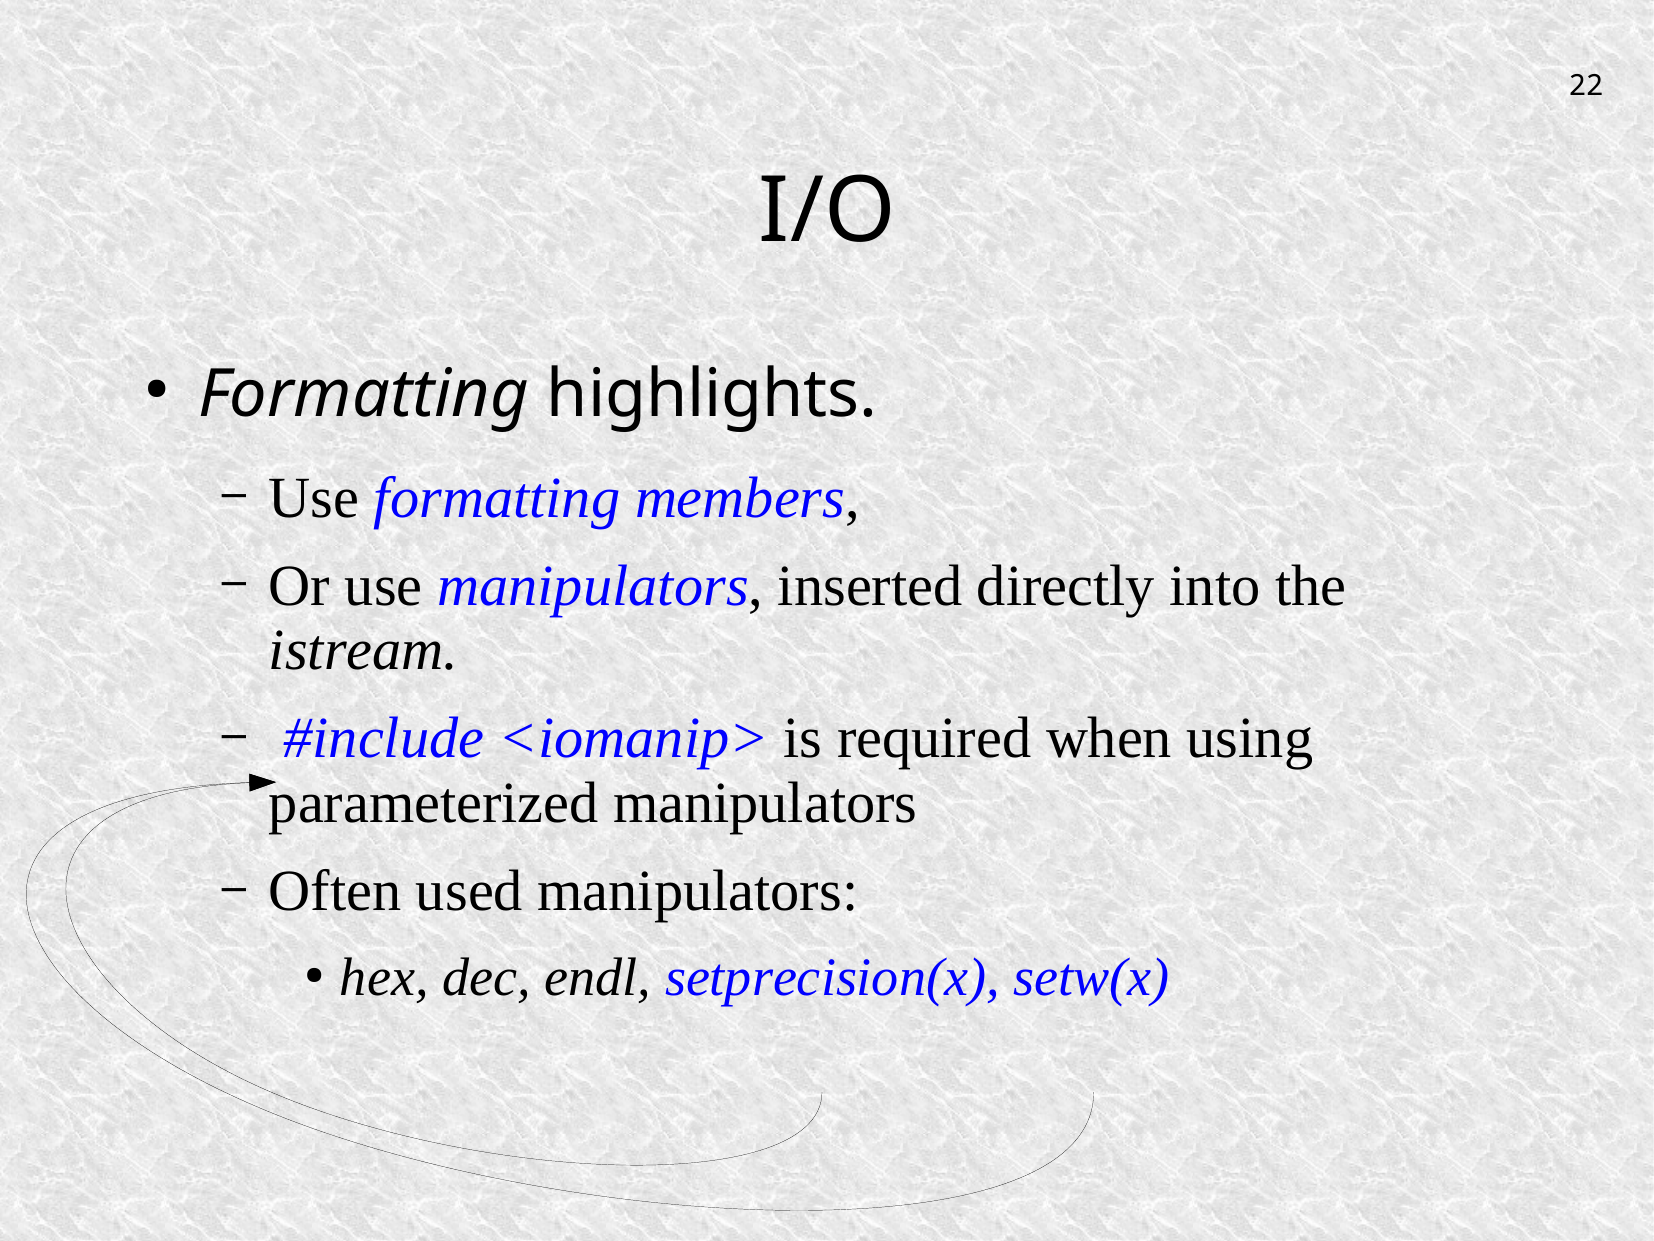

22
# I/O
Formatting highlights.
Use formatting members,
Or use manipulators, inserted directly into the istream.
 #include <iomanip> is required when using parameterized manipulators
Often used manipulators:
hex, dec, endl, setprecision(x), setw(x)